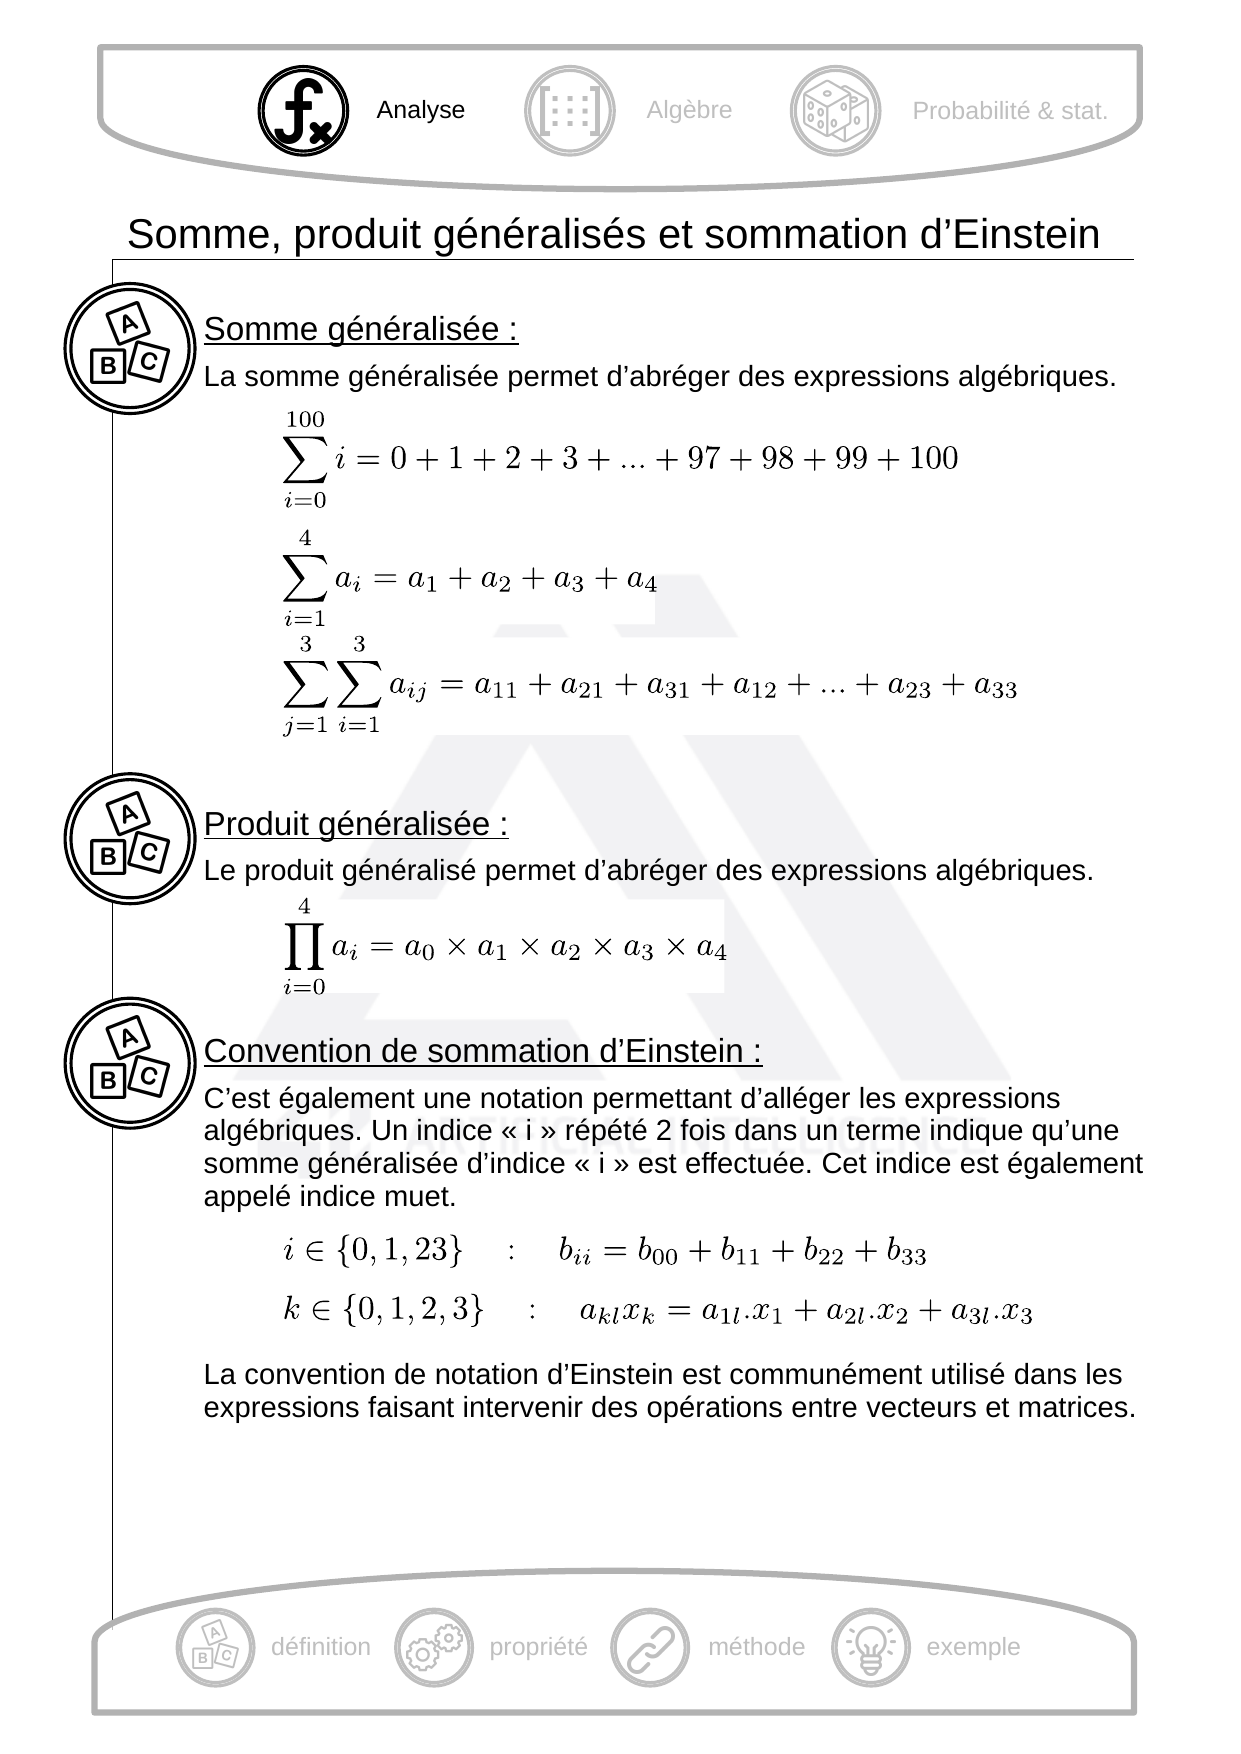

Algèbre
Analyse
Probabilité & stat.
Somme, produit généralisés et sommation d’Einstein
Somme généralisée :
La somme généralisée permet d’abréger des expressions algébriques.
Produit généralisée :
Le produit généralisé permet d’abréger des expressions algébriques.
Convention de sommation d’Einstein :
C’est également une notation permettant d’alléger les expressions algébriques. Un indice « i » répété 2 fois dans un terme indique qu’une somme généralisée d’indice « i » est effectuée. Cet indice est également appelé indice muet.
La convention de notation d’Einstein est communément utilisé dans les expressions faisant intervenir des opérations entre vecteurs et matrices.
définition
propriété
exemple
méthode